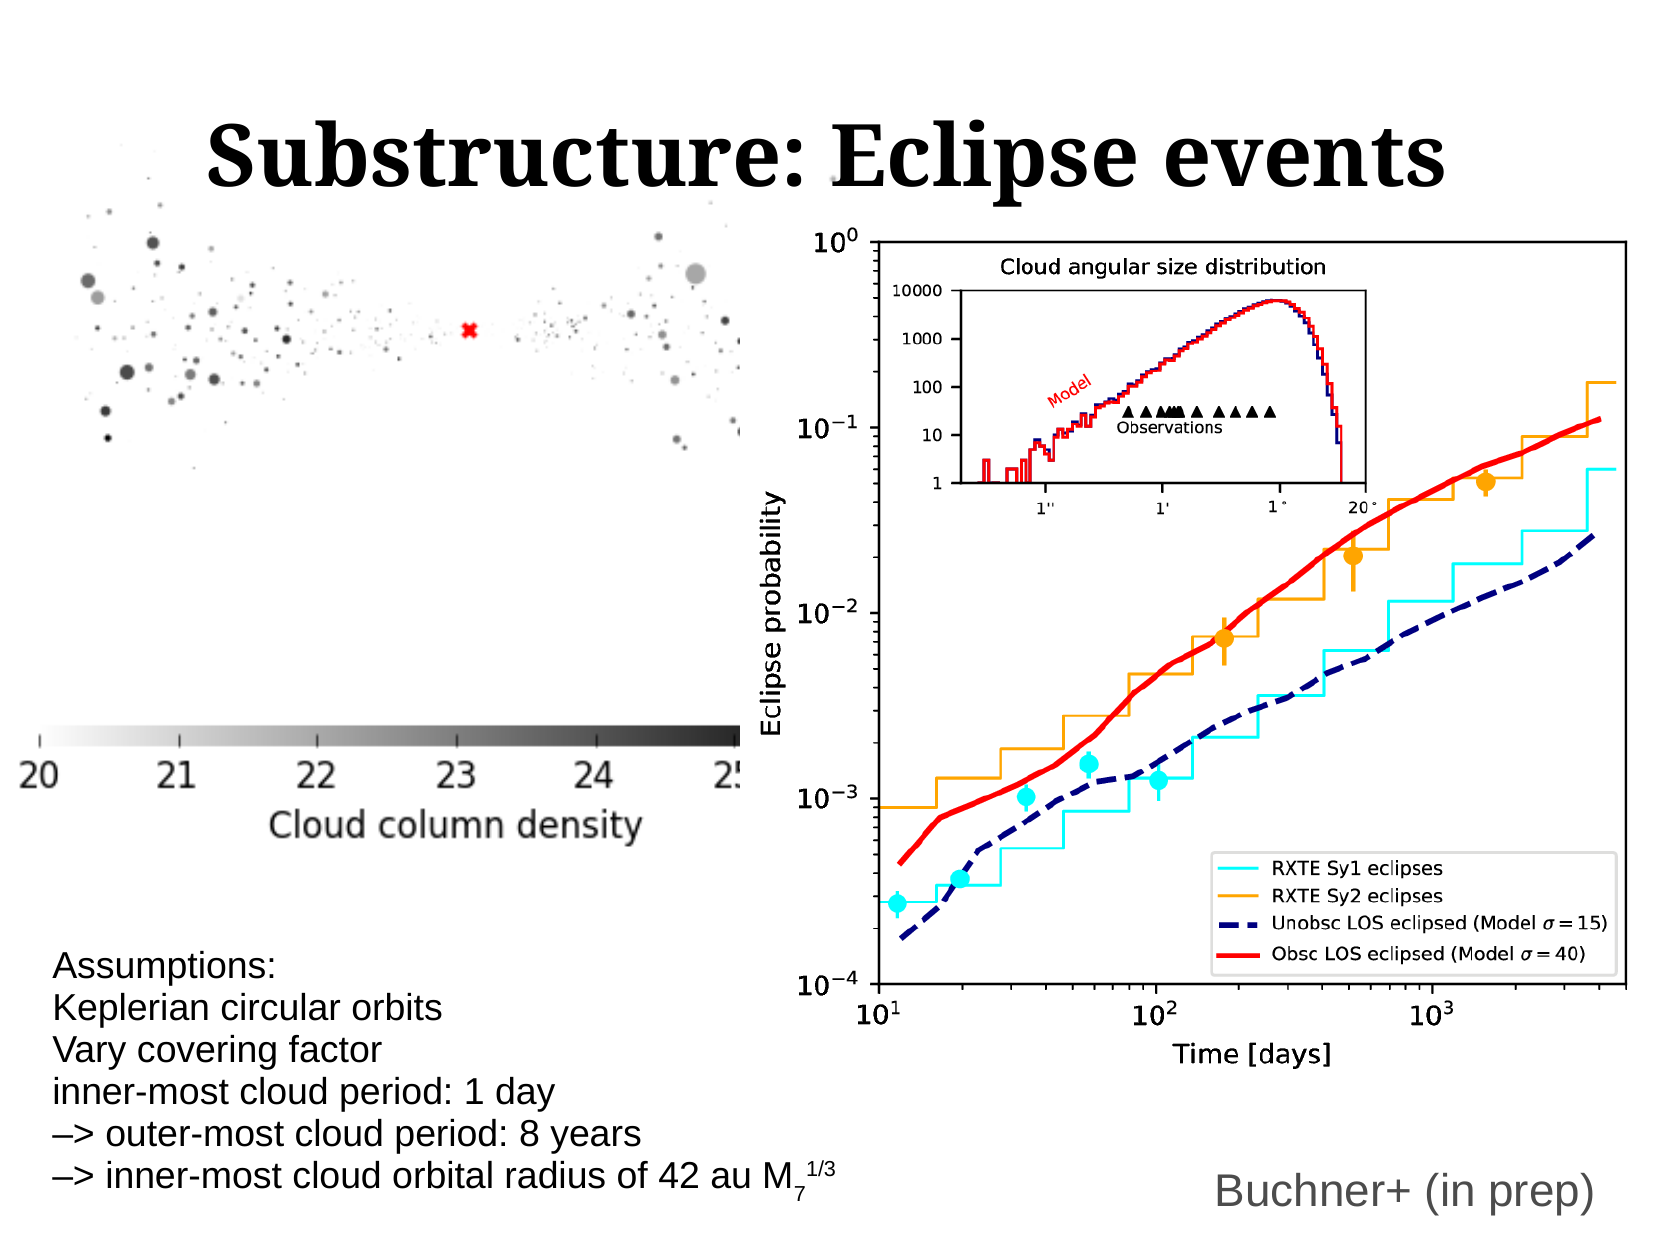

# Substructure: Eclipse events
Assumptions:
Keplerian circular orbits
Vary covering factor
inner-most cloud period: 1 day
–> outer-most cloud period: 8 years
–> inner-most cloud orbital radius of 42 au M71/3
Buchner+ (in prep)